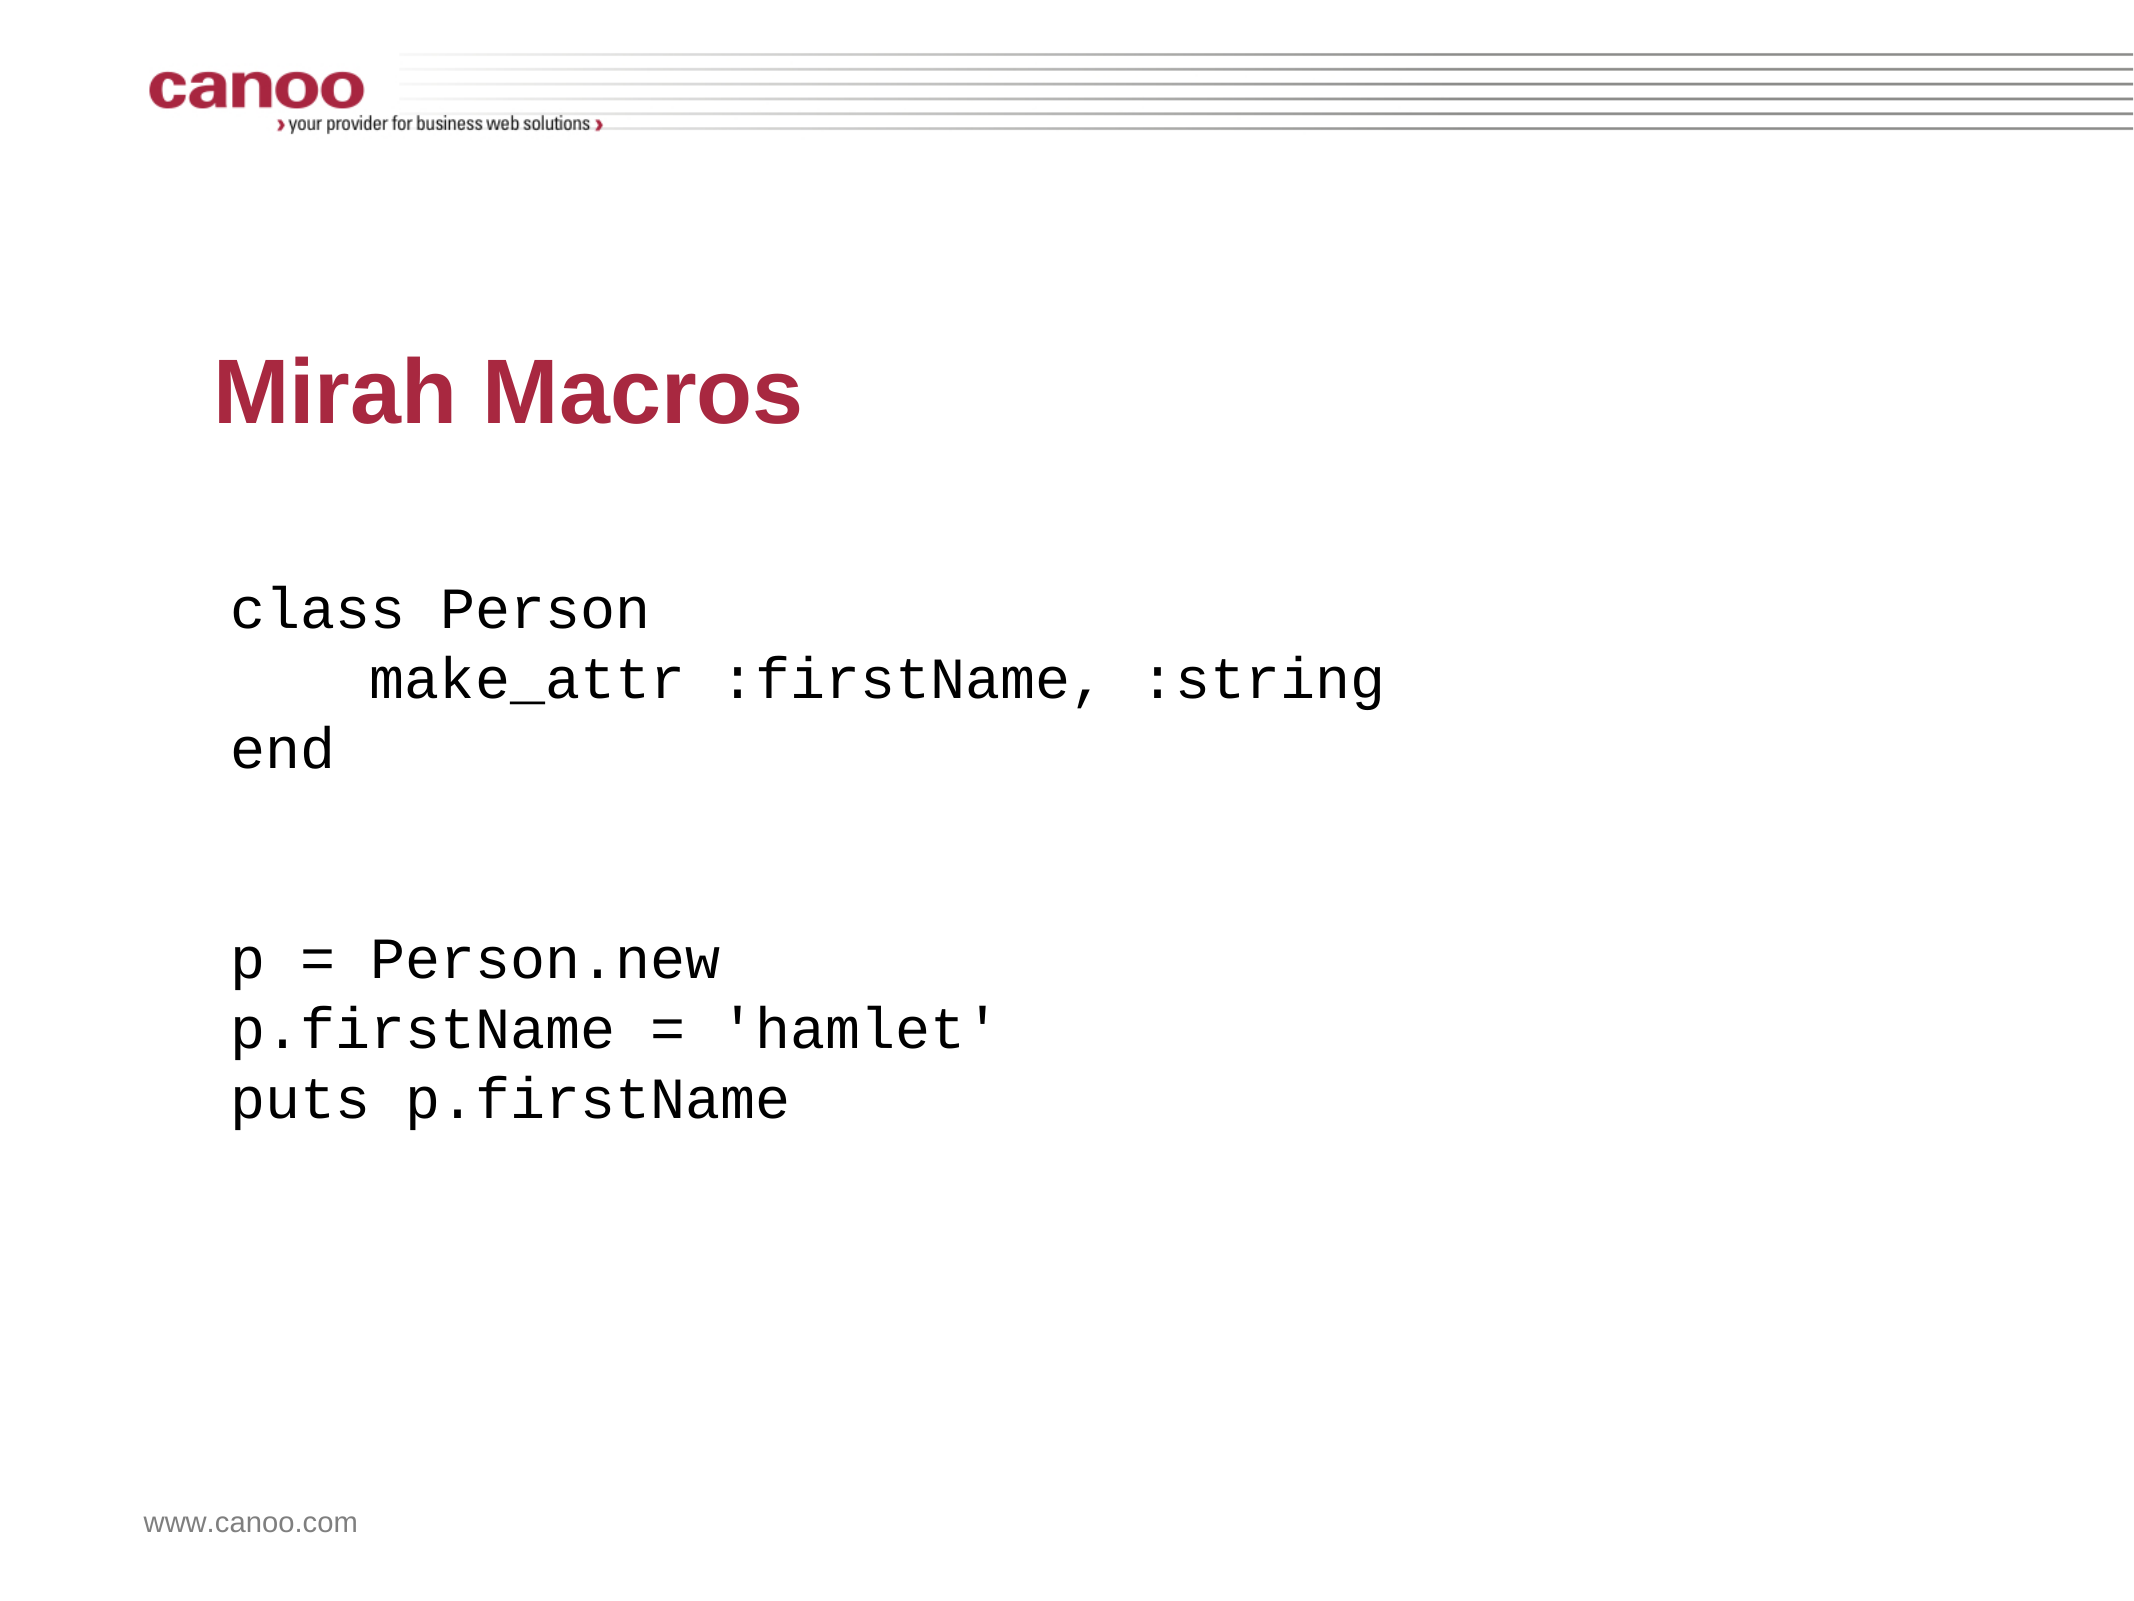

# Mirah Macros
class Person
 make_attr :firstName, :string
end
p = Person.new
p.firstName = 'hamlet'
puts p.firstName